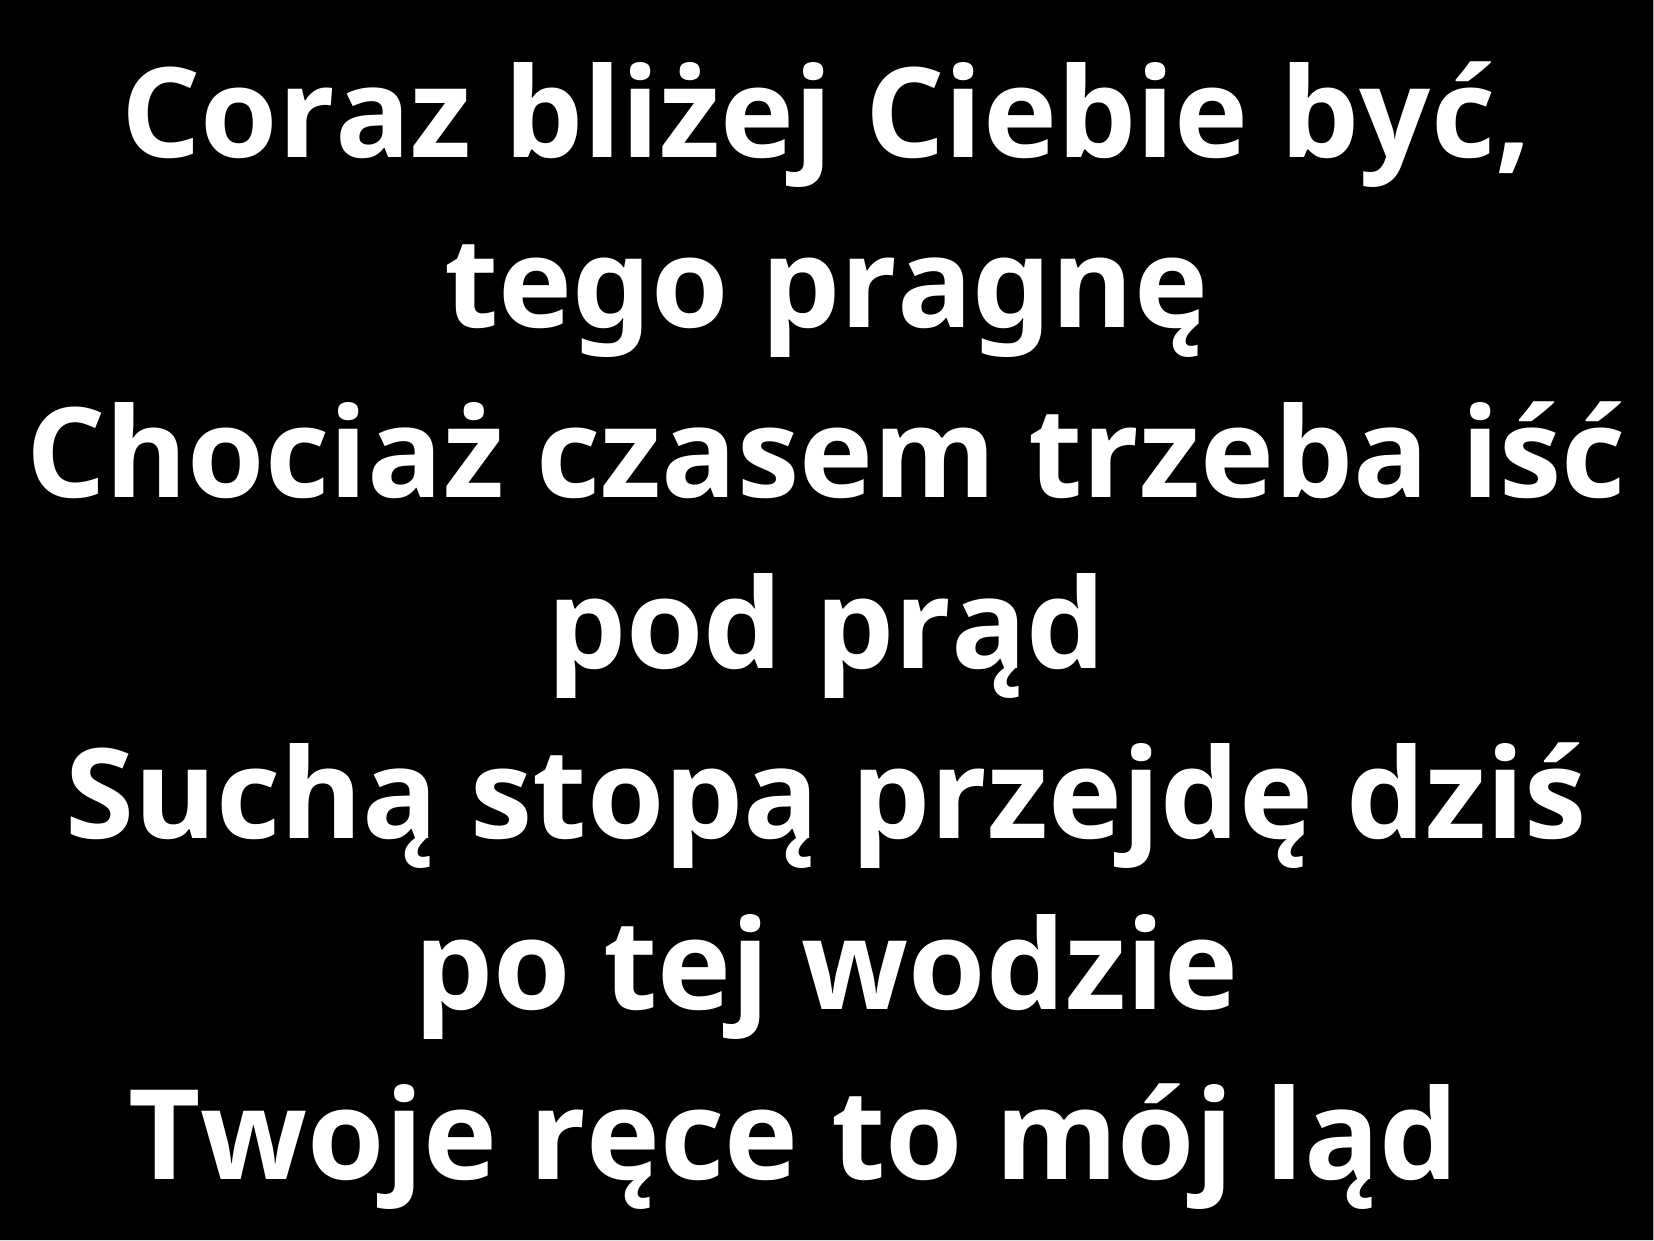

# Coraz bliżej Ciebie być, tego pragnę Chociaż czasem trzeba iść pod prąd Suchą stopą przejdę dziś po tej wodzie Twoje ręce to mój ląd